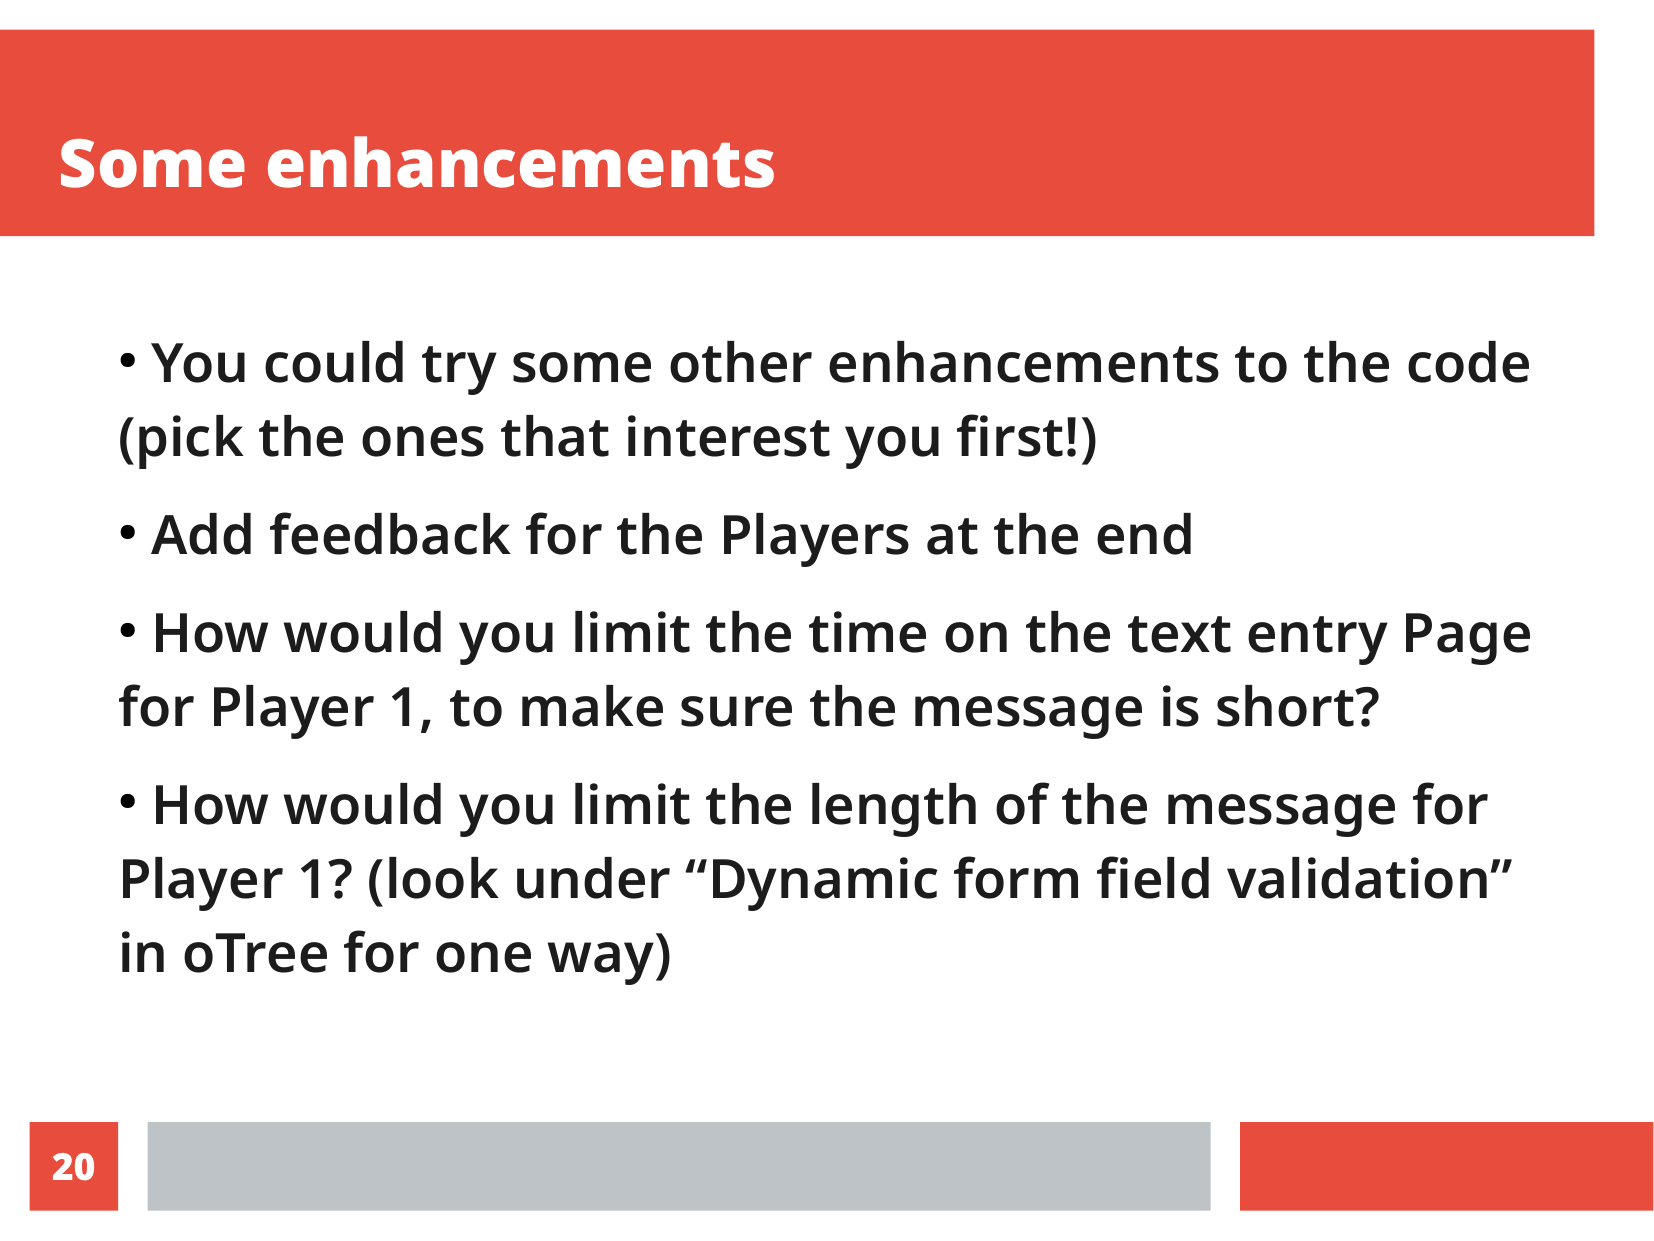

# Some enhancements
 You could try some other enhancements to the code (pick the ones that interest you first!)
 Add feedback for the Players at the end
 How would you limit the time on the text entry Page for Player 1, to make sure the message is short?
 How would you limit the length of the message for Player 1? (look under “Dynamic form field validation” in oTree for one way)
20